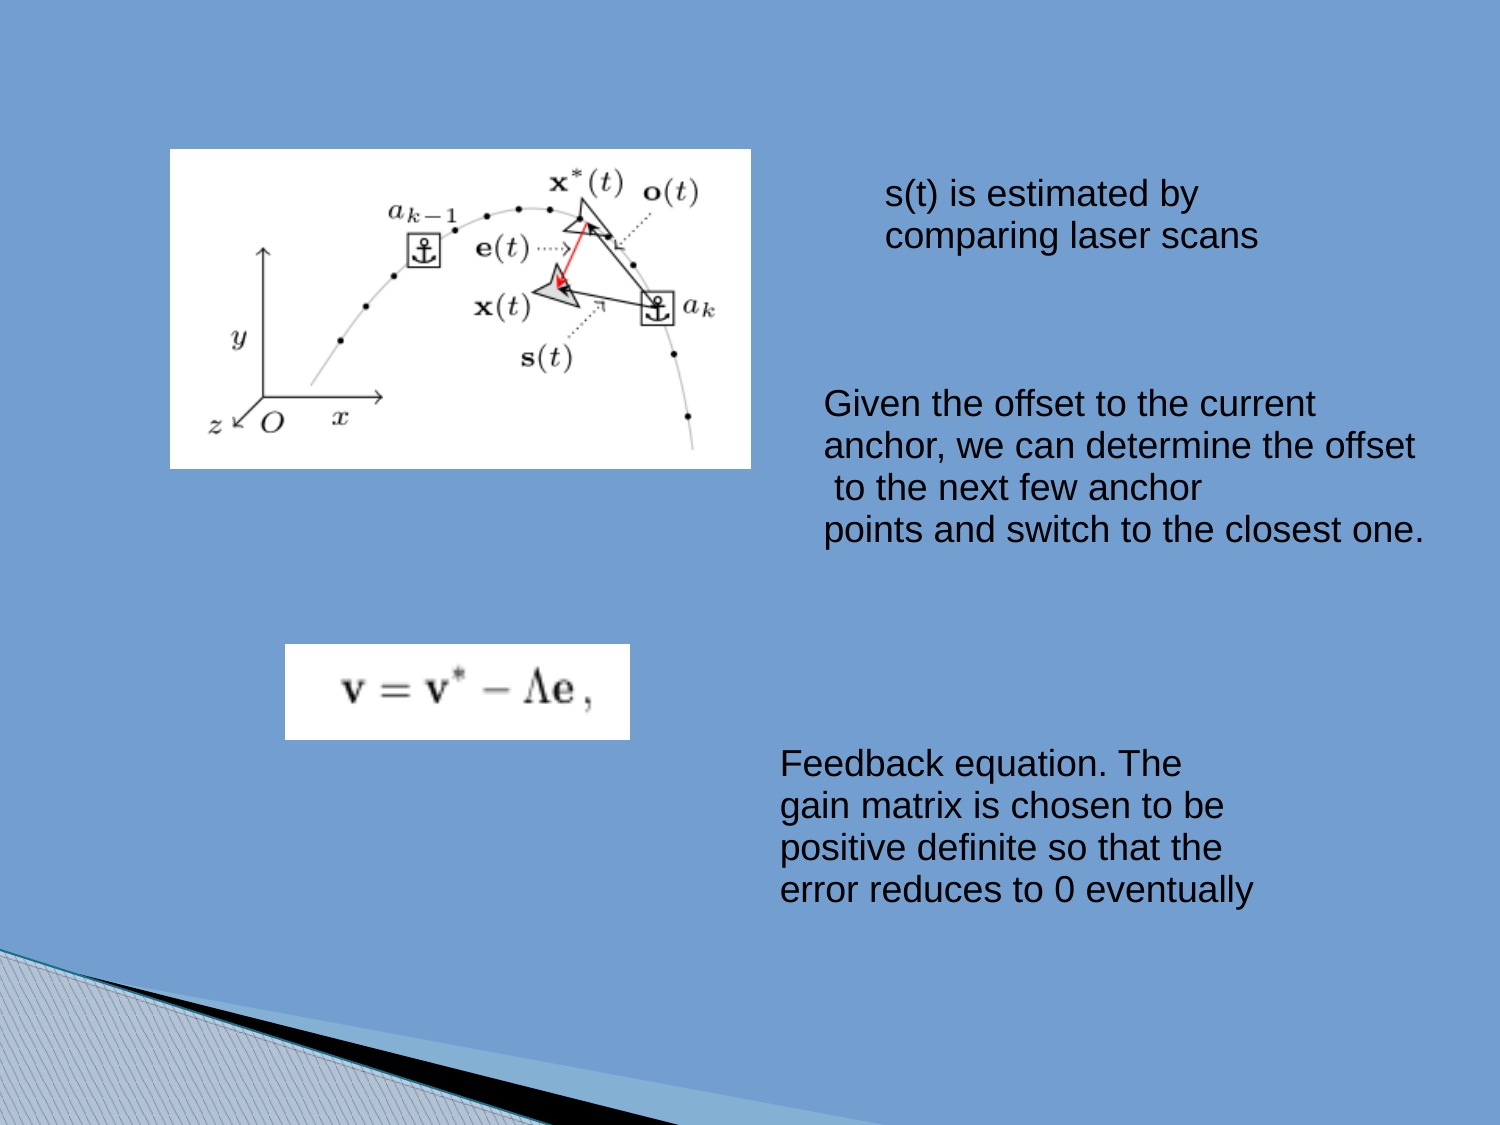

s(t) is estimated by comparing laser scans
Given the offset to the current
anchor, we can determine the offset
 to the next few anchor
points and switch to the closest one.
Feedback equation. The gain matrix is chosen to be positive definite so that the error reduces to 0 eventually